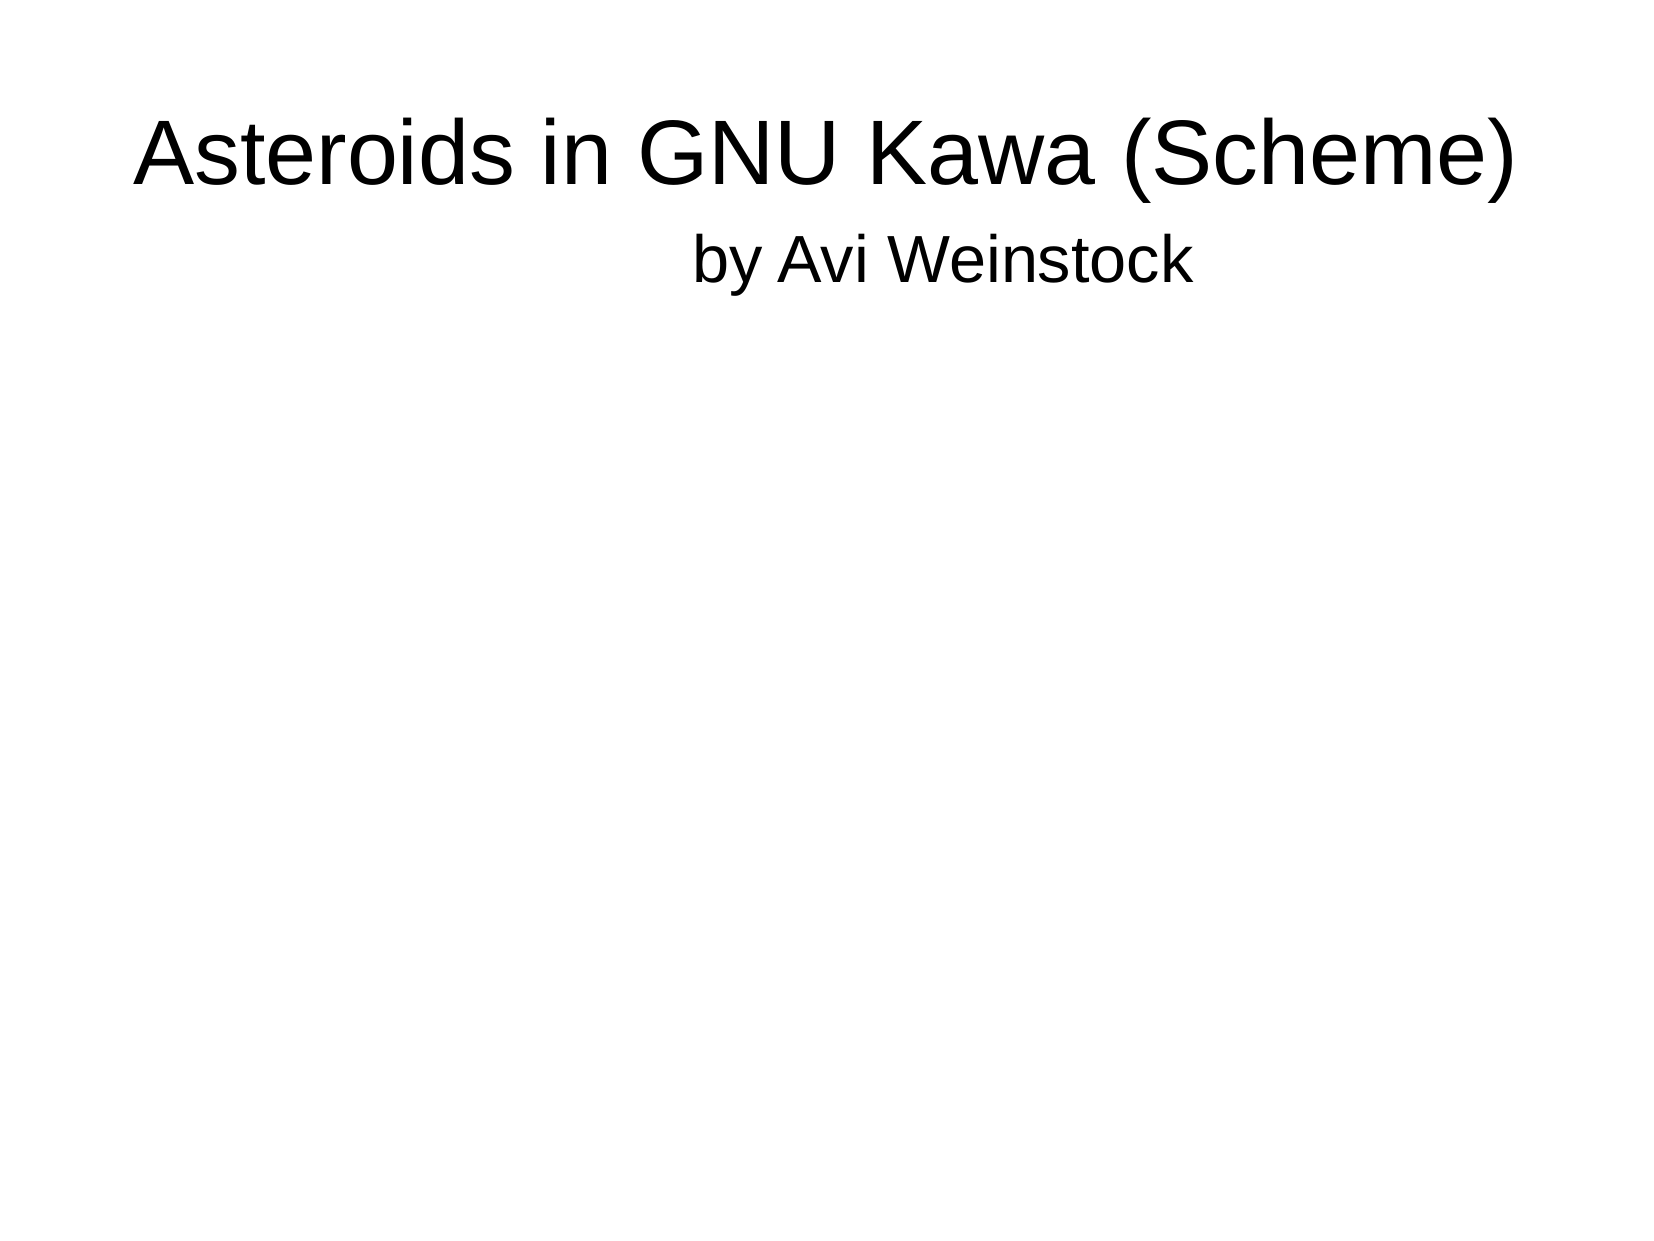

by Avi Weinstock
# Asteroids in GNU Kawa (Scheme)